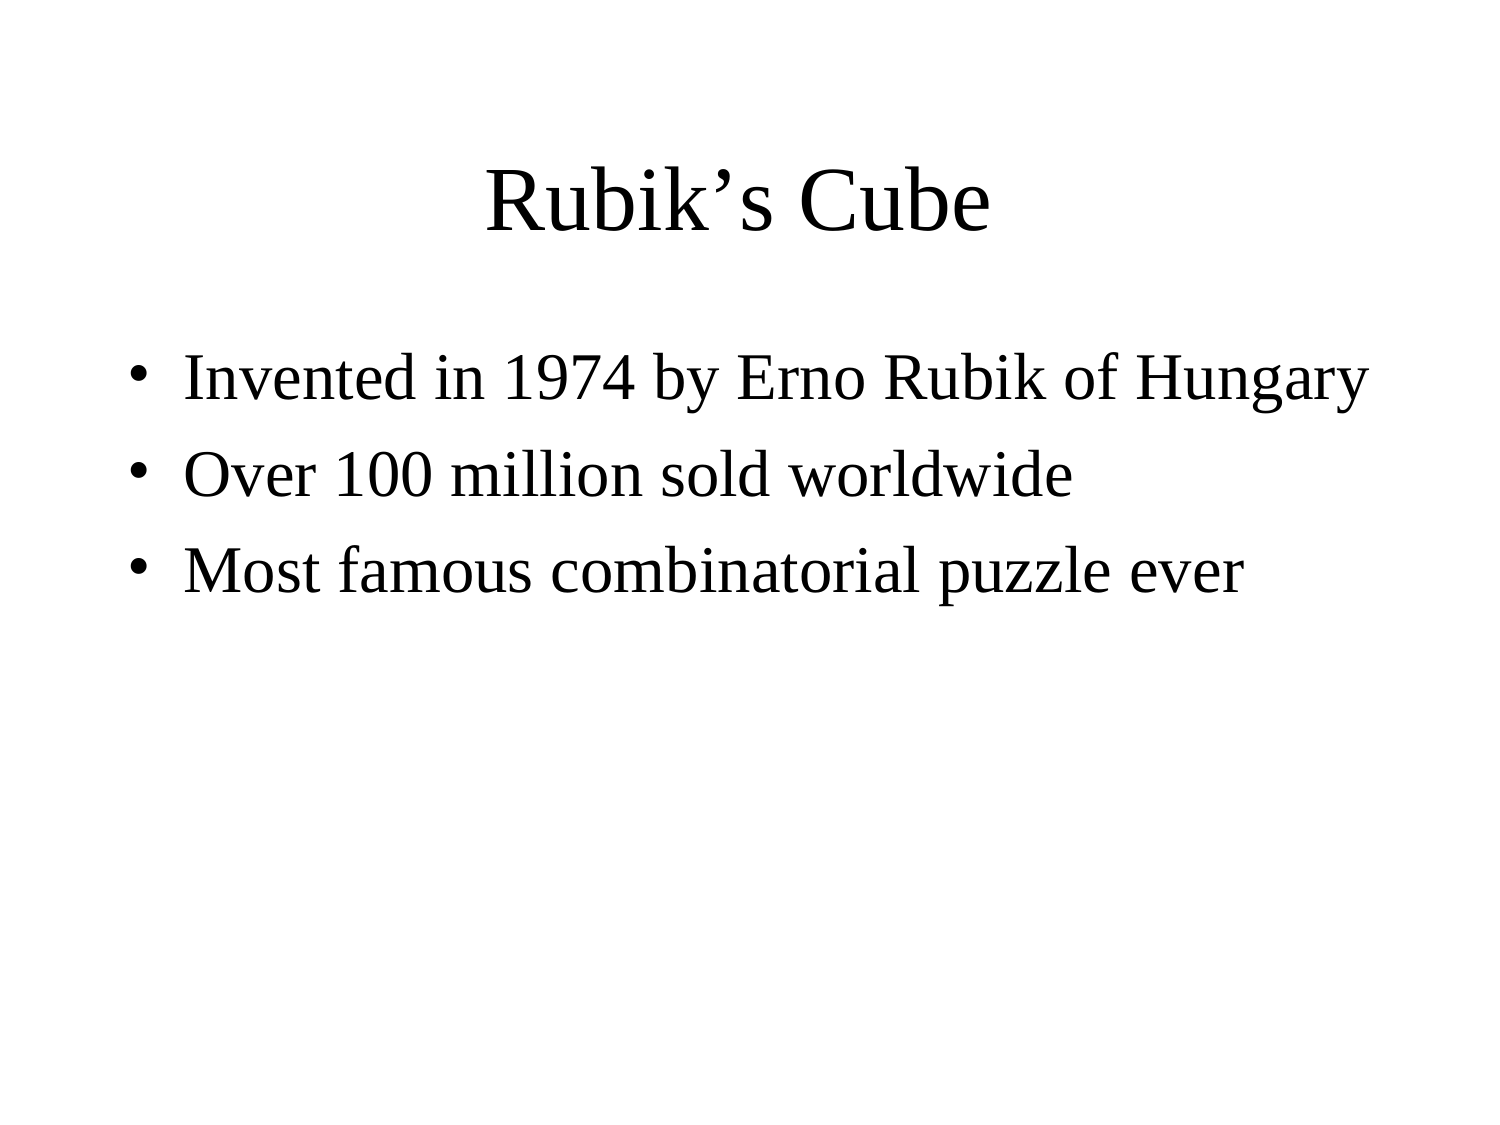

# Rubik’s Cube
Invented in 1974 by Erno Rubik of Hungary
Over 100 million sold worldwide
Most famous combinatorial puzzle ever